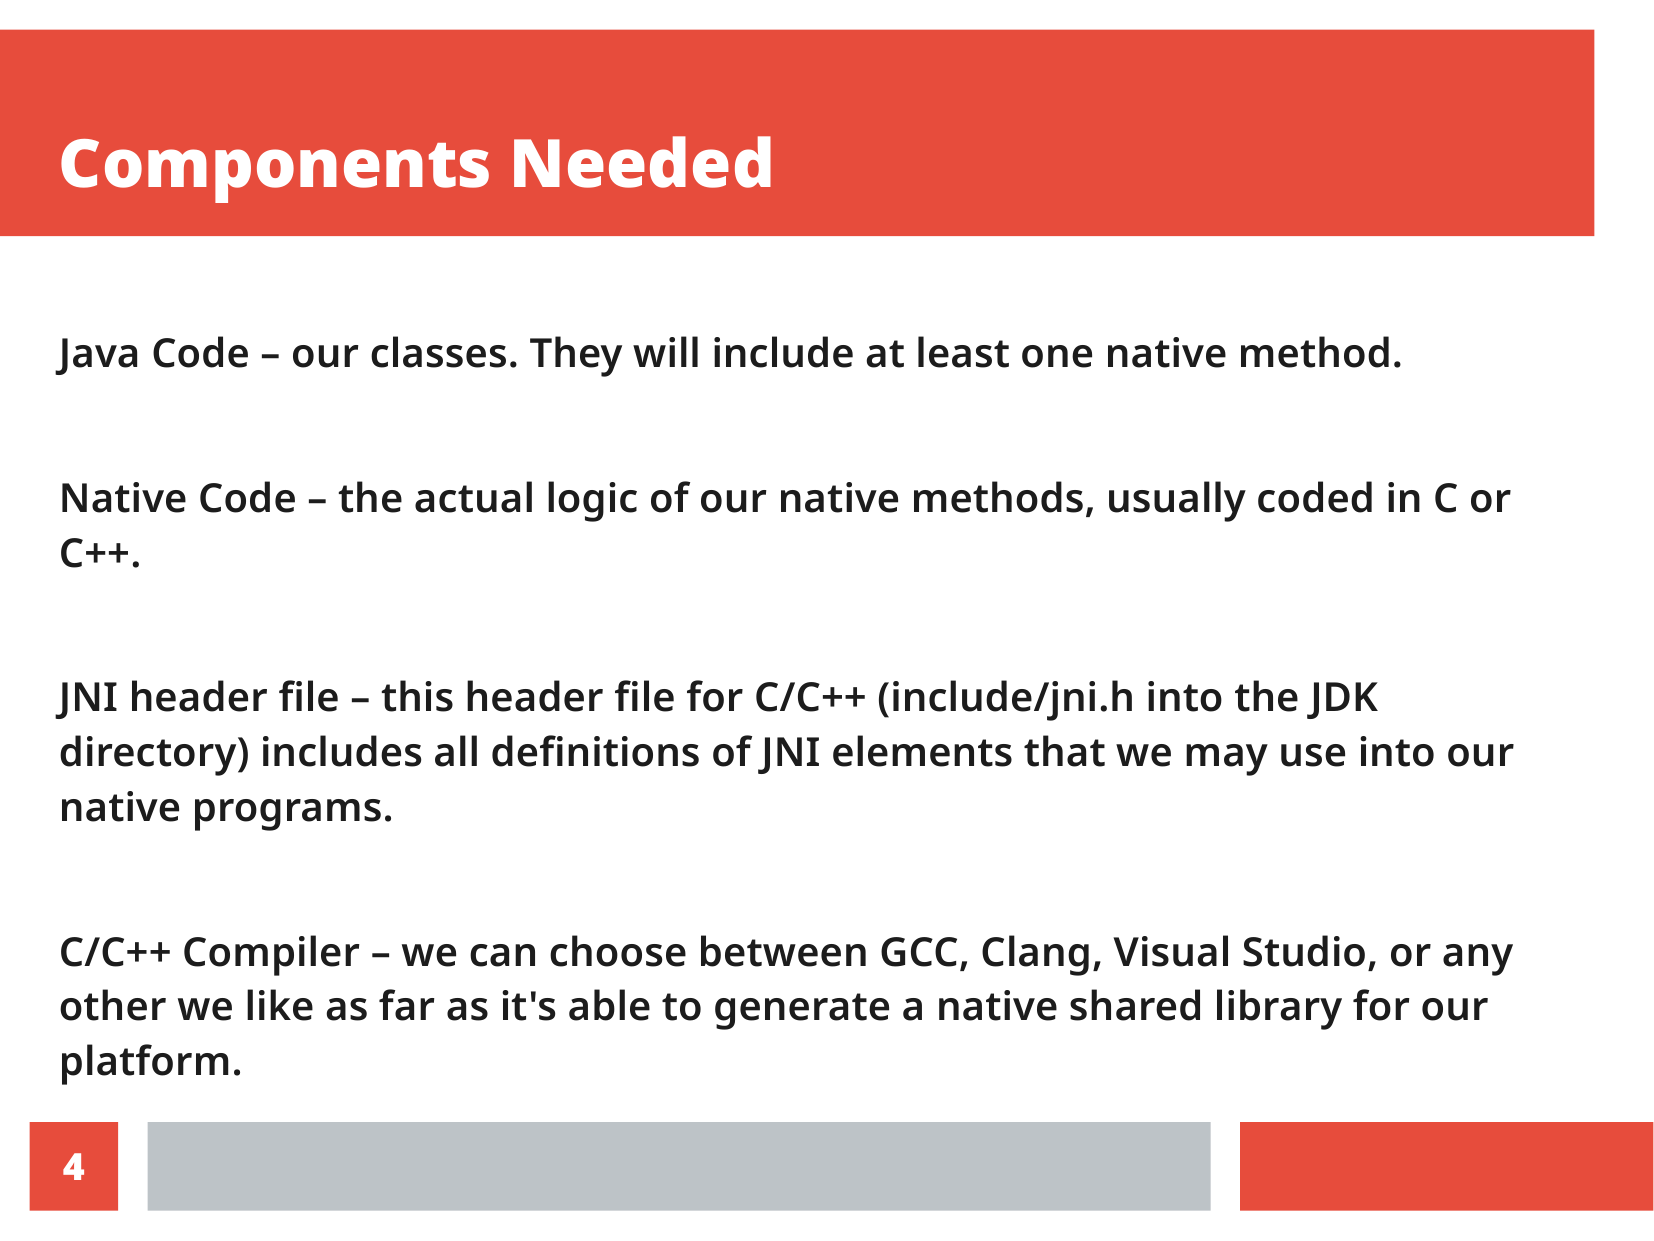

# Components Needed
Java Code – our classes. They will include at least one native method.
Native Code – the actual logic of our native methods, usually coded in C or C++.
JNI header file – this header file for C/C++ (include/jni.h into the JDK directory) includes all definitions of JNI elements that we may use into our native programs.
C/C++ Compiler – we can choose between GCC, Clang, Visual Studio, or any other we like as far as it's able to generate a native shared library for our platform.
4